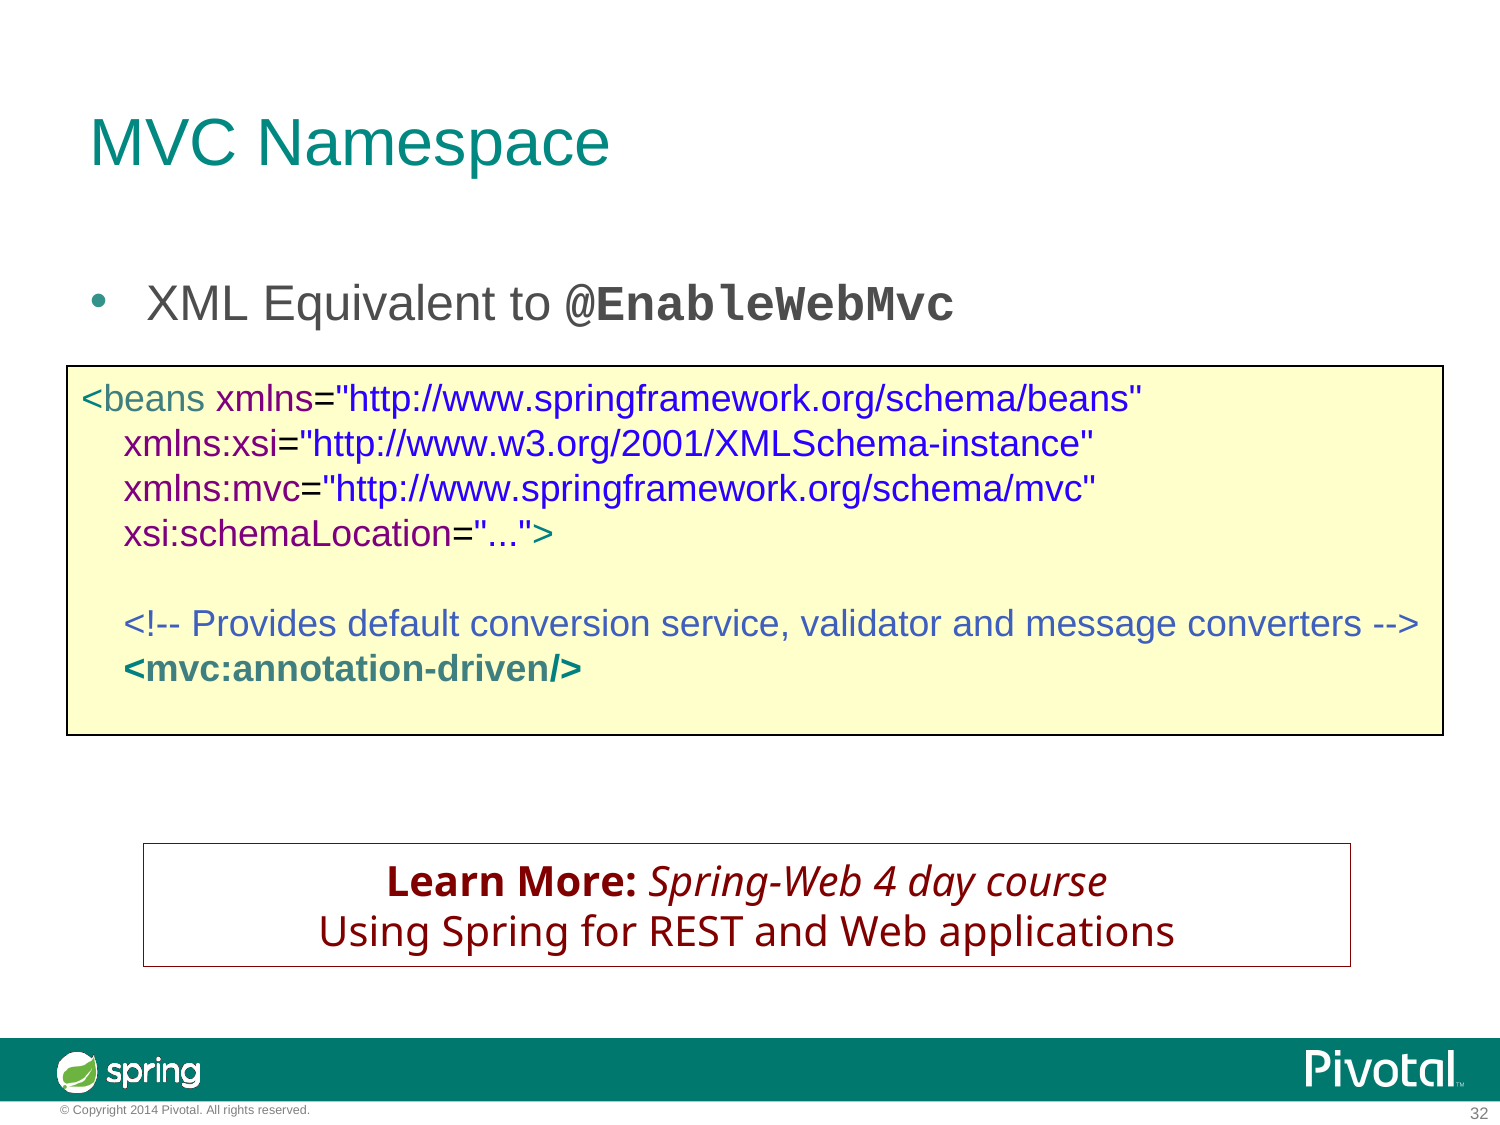

# MVC Namespace
XML Equivalent to @EnableWebMvc
<beans xmlns="http://www.springframework.org/schema/beans"
 xmlns:xsi="http://www.w3.org/2001/XMLSchema-instance"
 xmlns:mvc="http://www.springframework.org/schema/mvc"
 xsi:schemaLocation="...">
 <!-- Provides default conversion service, validator and message converters -->
 <mvc:annotation-driven/>
Learn More: Spring-Web 4 day course
Using Spring for REST and Web applications